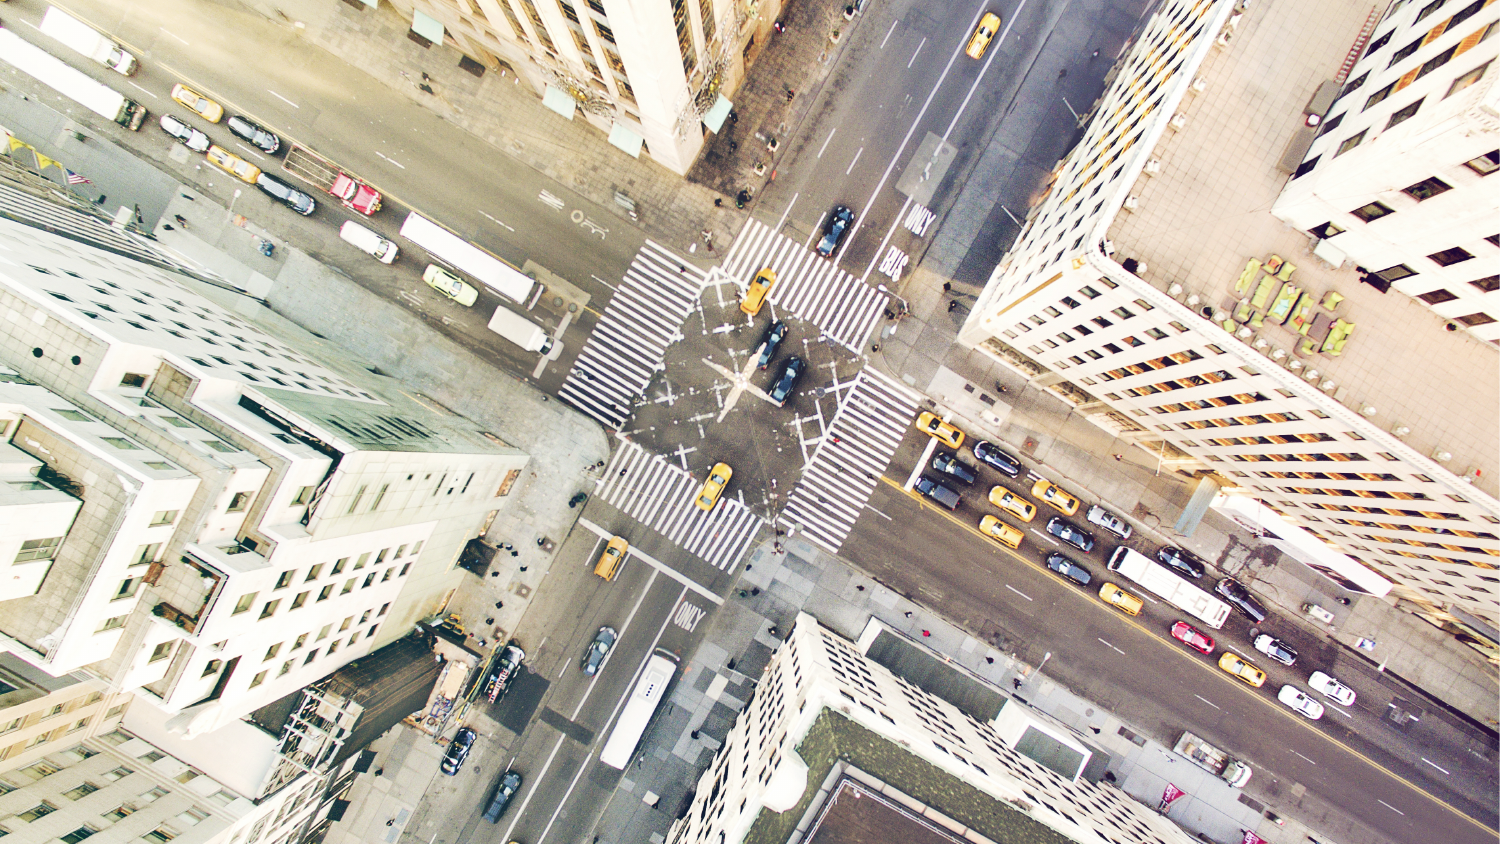

This is a cover with photos for large companies
You can have subtitle Presentation on many lines.